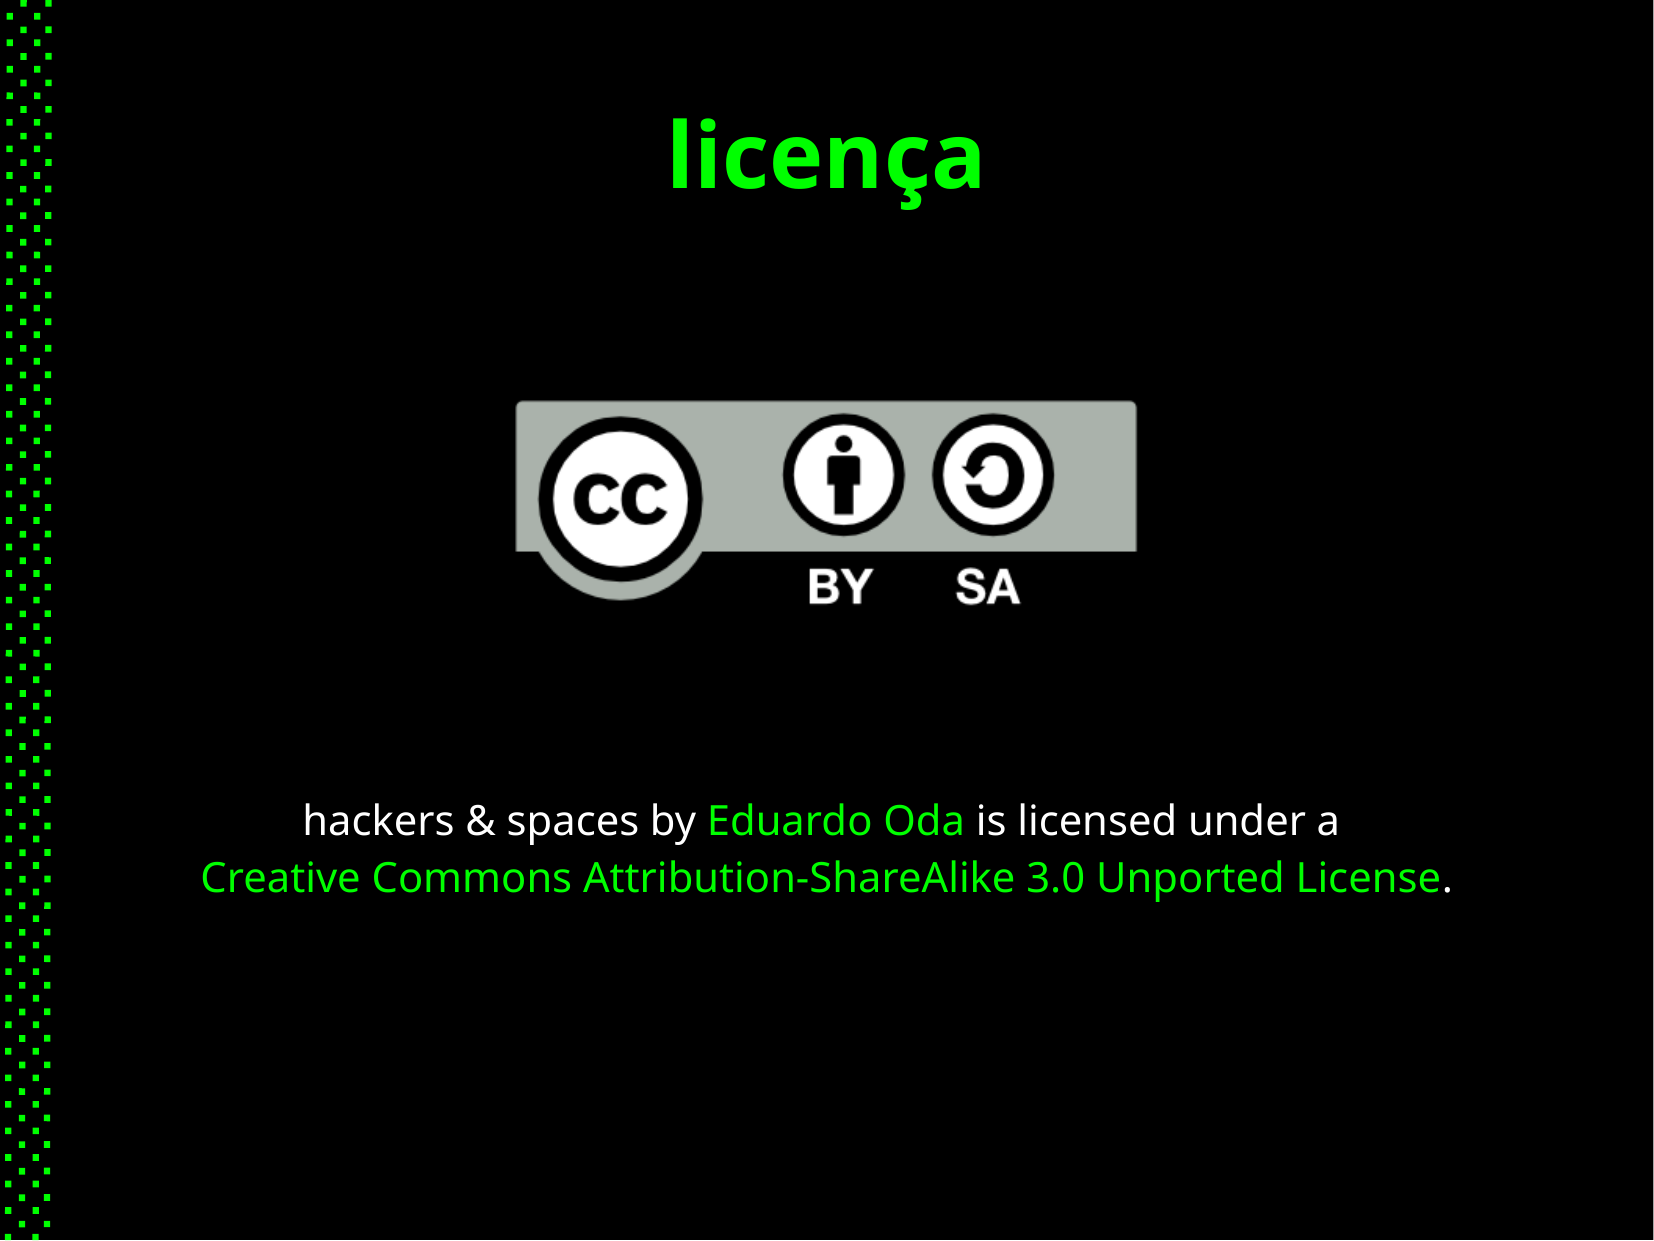

# licença
hackers & spaces by Eduardo Oda is licensed under a Creative Commons Attribution-ShareAlike 3.0 Unported License.